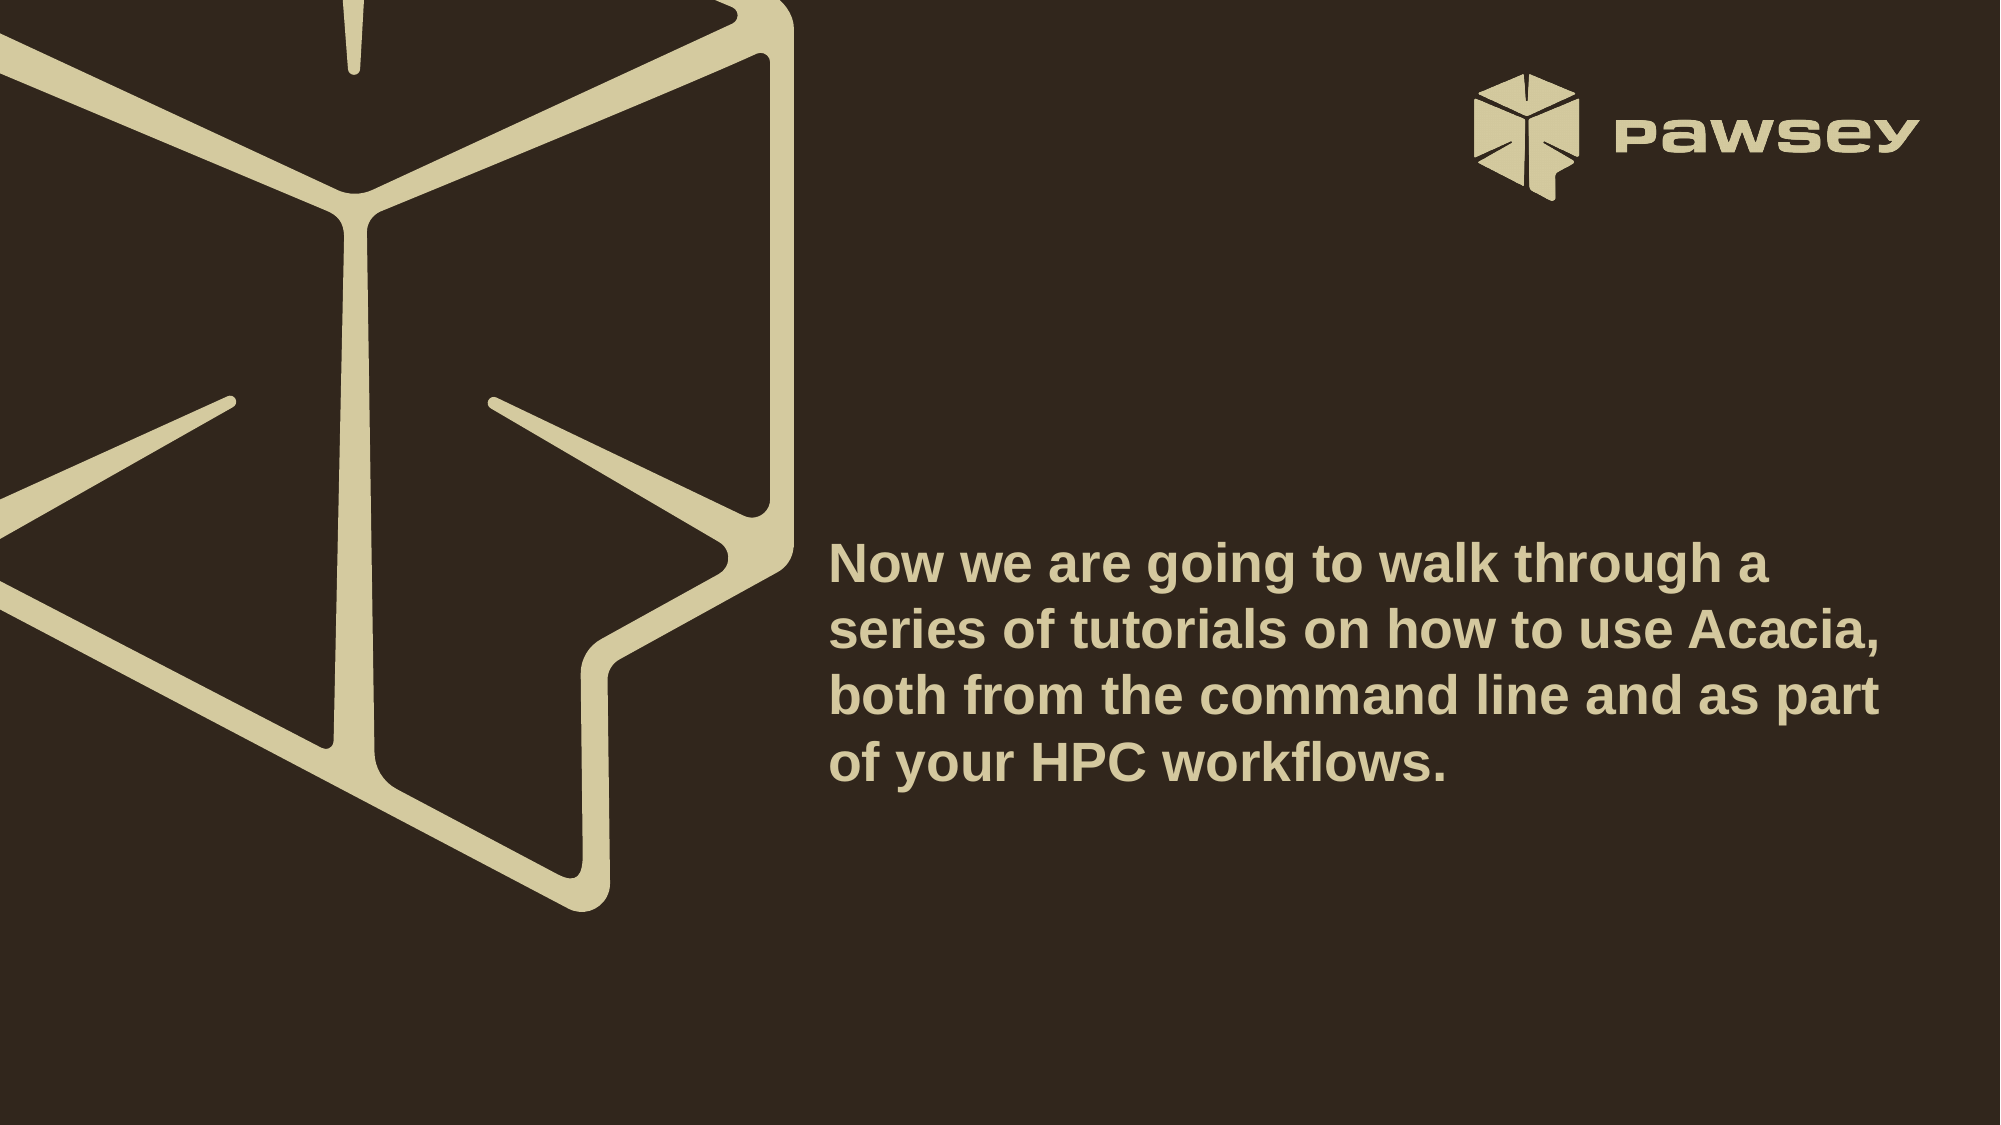

# Now we are going to walk through a series of tutorials on how to use Acacia, both from the command line and as part of your HPC workflows.